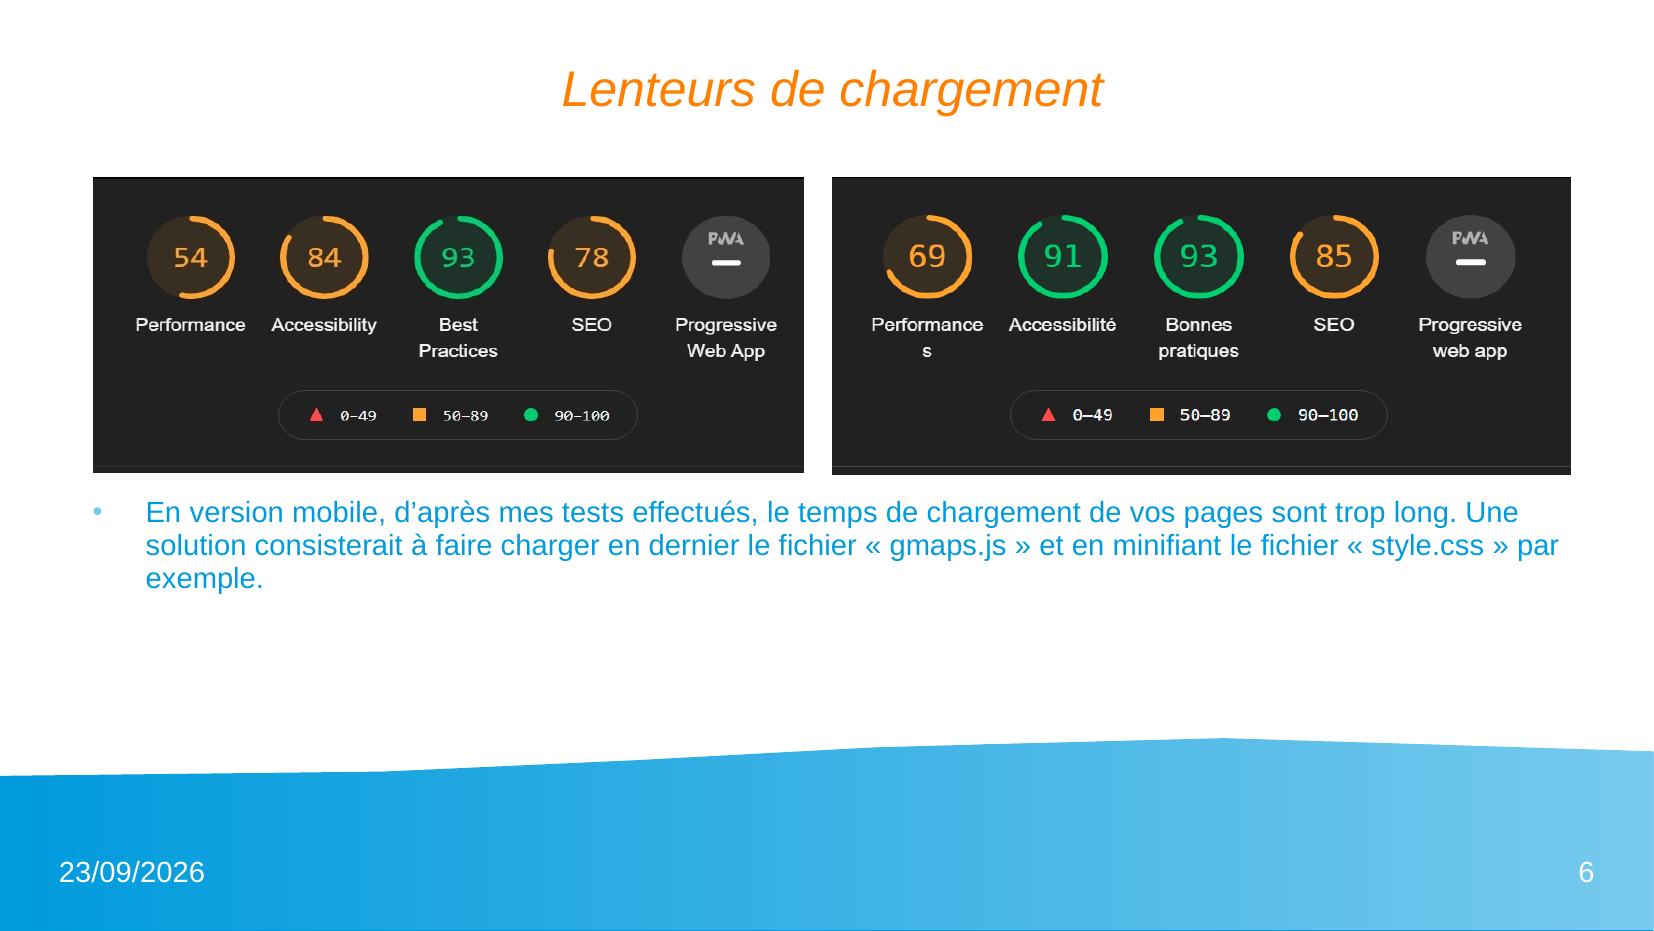

# Lenteurs de chargement
En version mobile, d’après mes tests effectués, le temps de chargement de vos pages sont trop long. Une solution consisterait à faire charger en dernier le fichier « gmaps.js » et en minifiant le fichier « style.css » par exemple.